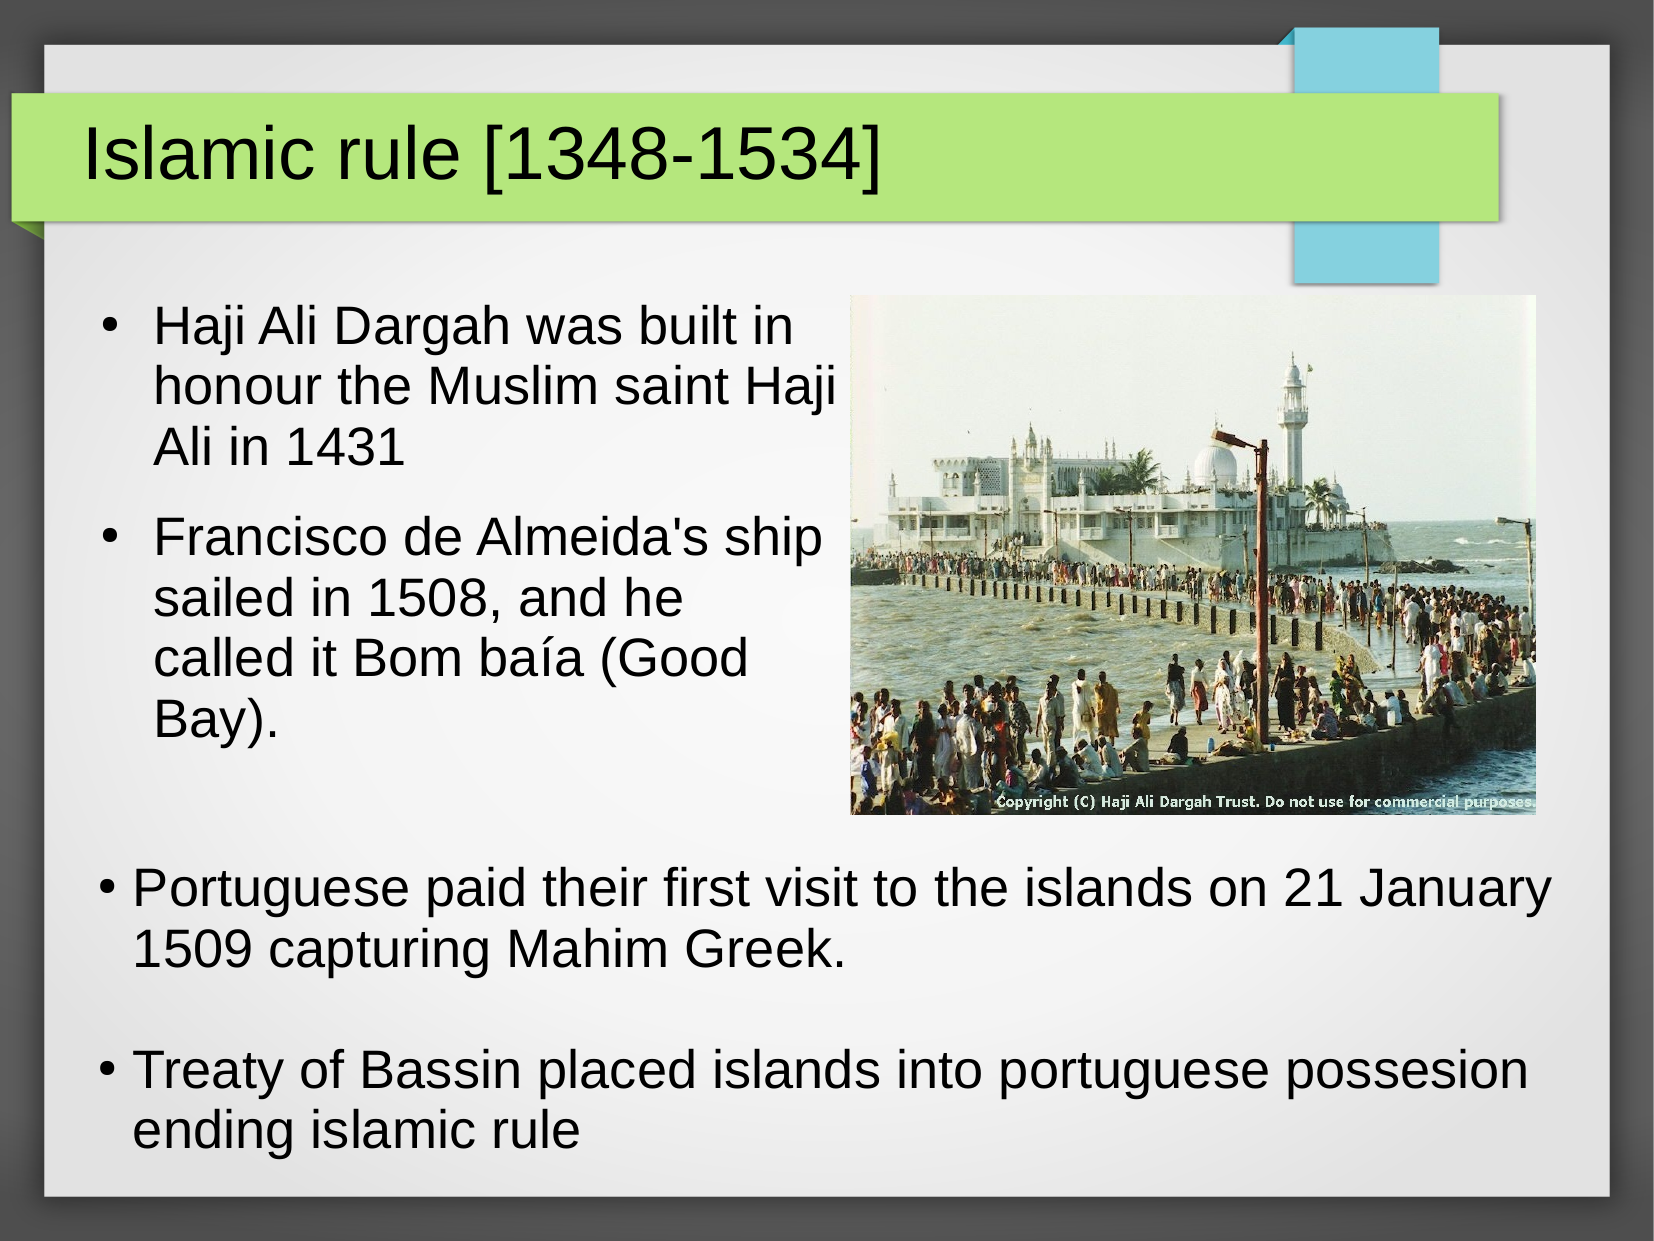

# Islamic rule [1348-1534]
Haji Ali Dargah was built in honour the Muslim saint Haji Ali in 1431
Francisco de Almeida's ship sailed in 1508, and he called it Bom baía (Good Bay).
Portuguese paid their first visit to the islands on 21 January 1509 capturing Mahim Greek.
Treaty of Bassin placed islands into portuguese possesion ending islamic rule